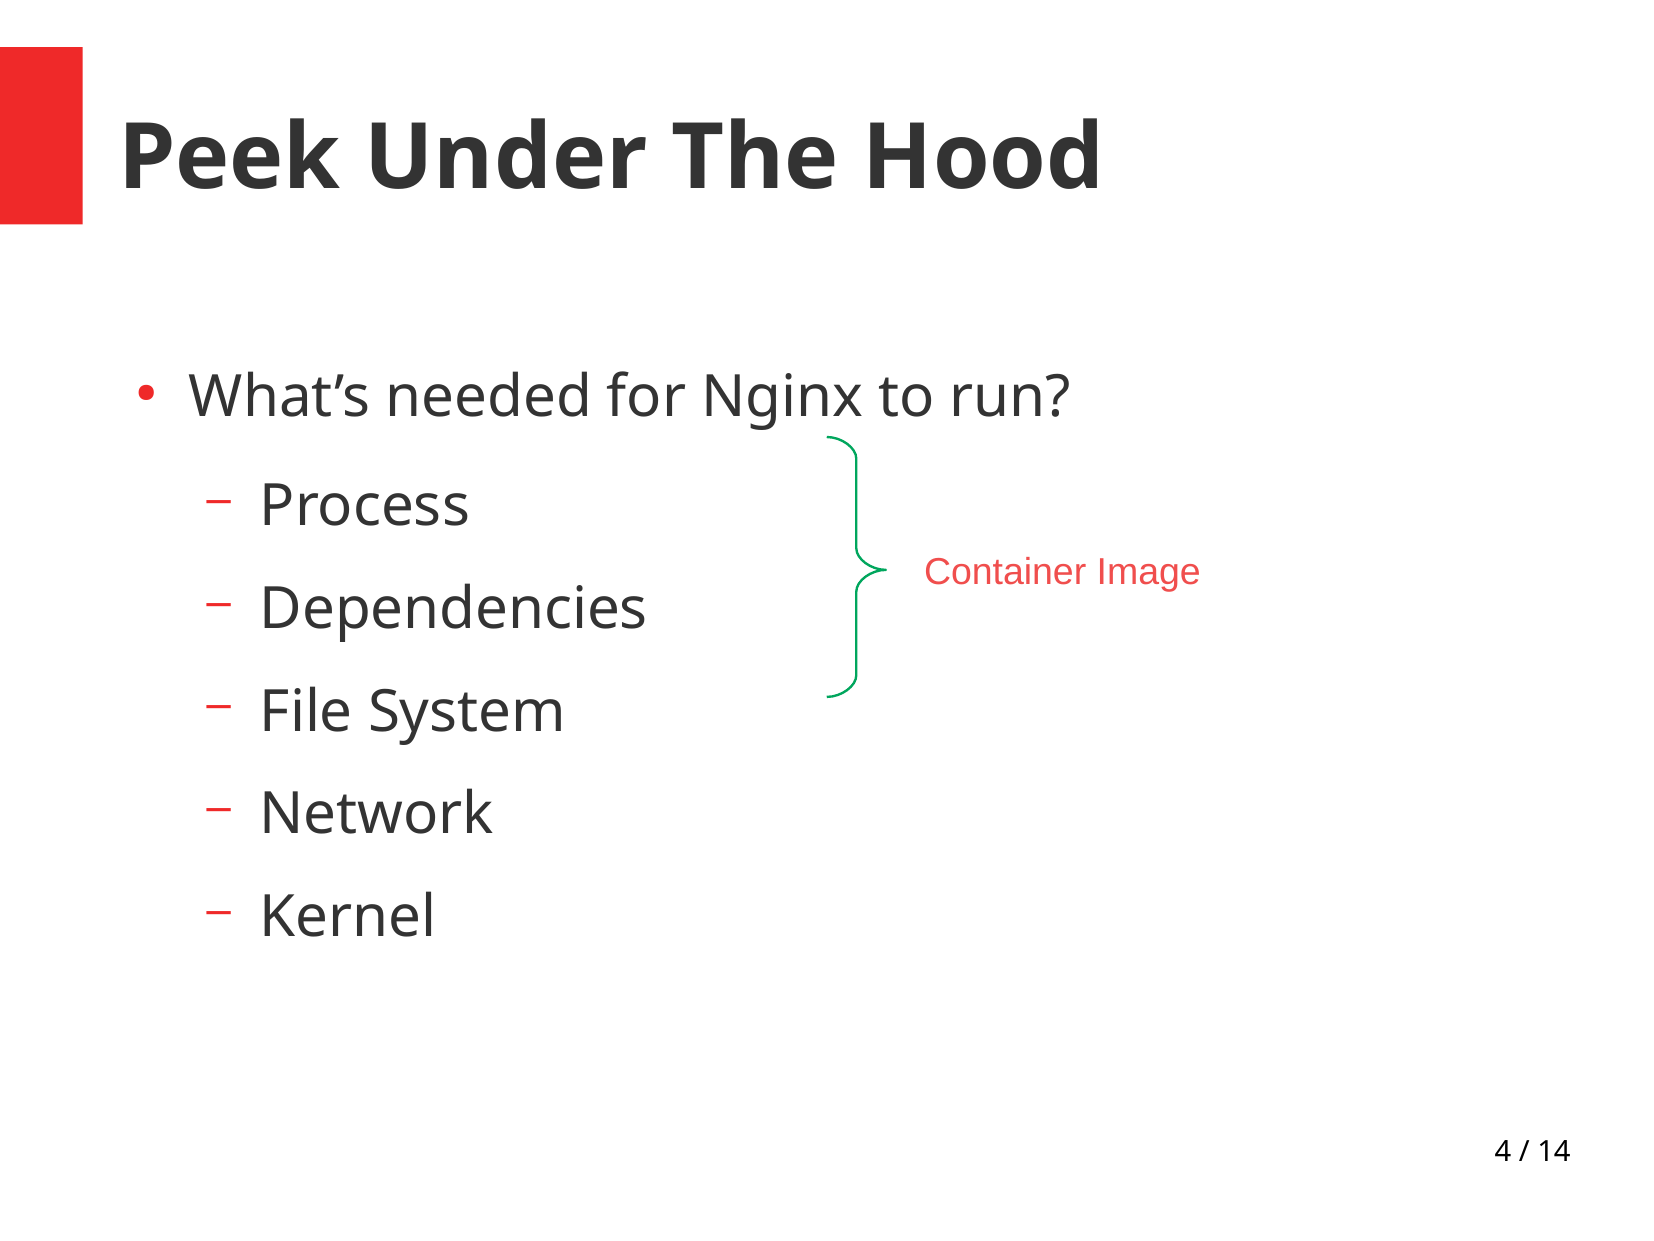

# Peek Under The Hood
What’s needed for Nginx to run?
Process
Dependencies
File System
Network
Kernel
Container Image
4